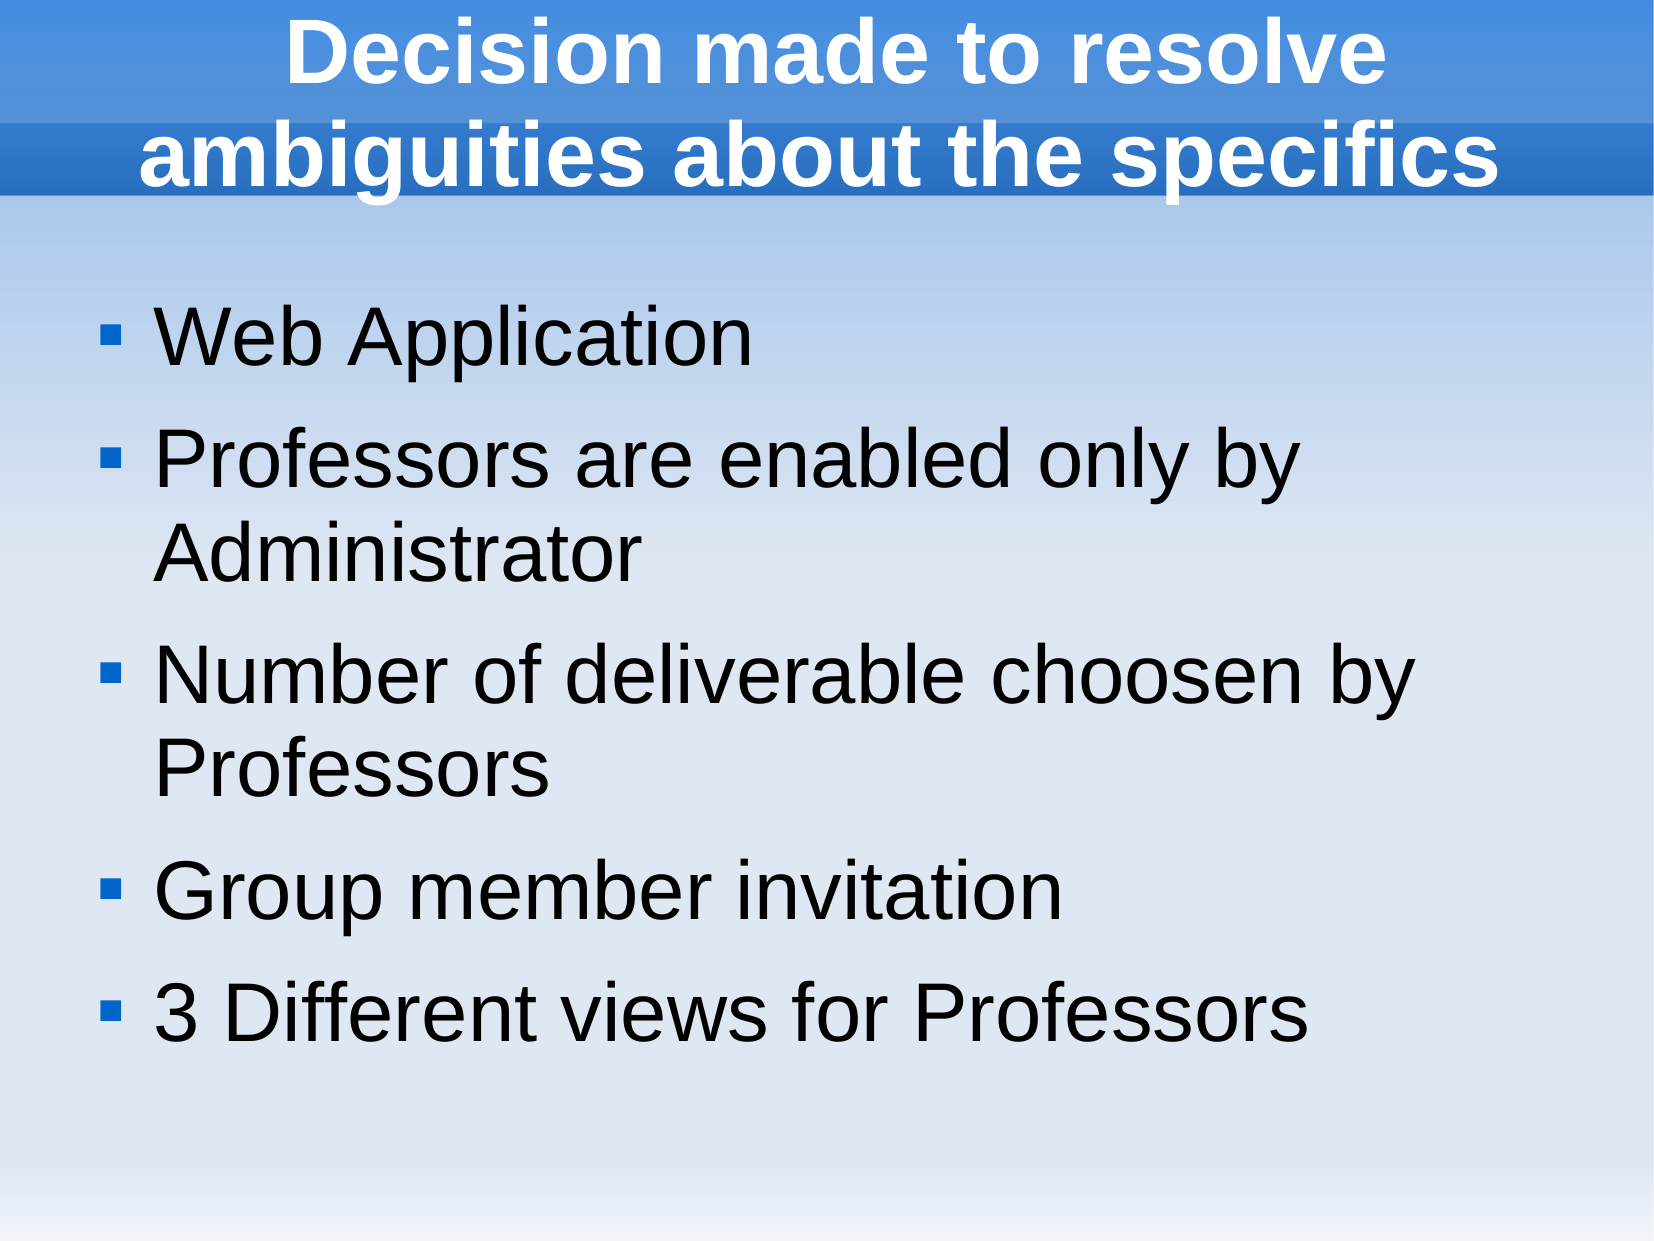

# Decision made to resolve ambiguities about the specifics
Web Application
Professors are enabled only by Administrator
Number of deliverable choosen by Professors
Group member invitation
3 Different views for Professors